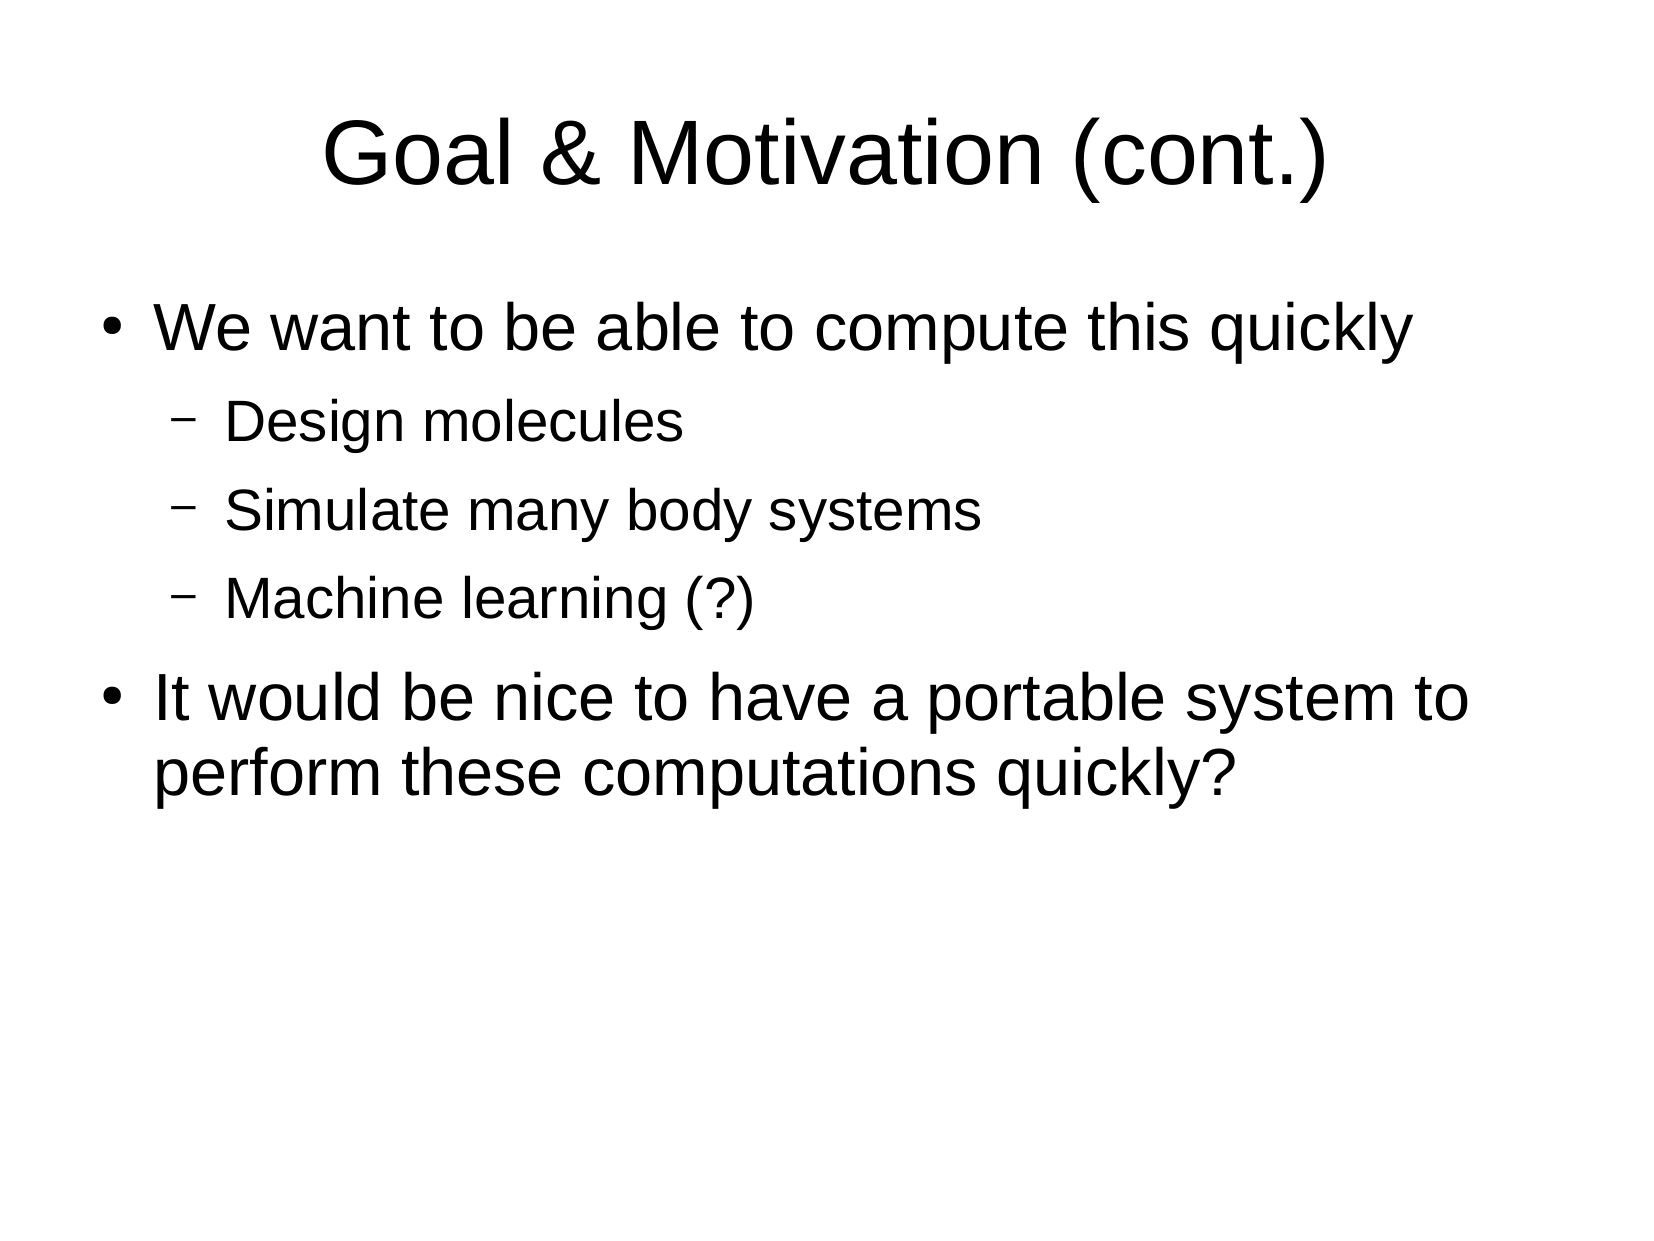

# Goal & Motivation (cont.)
We want to be able to compute this quickly
Design molecules
Simulate many body systems
Machine learning (?)
It would be nice to have a portable system to perform these computations quickly?